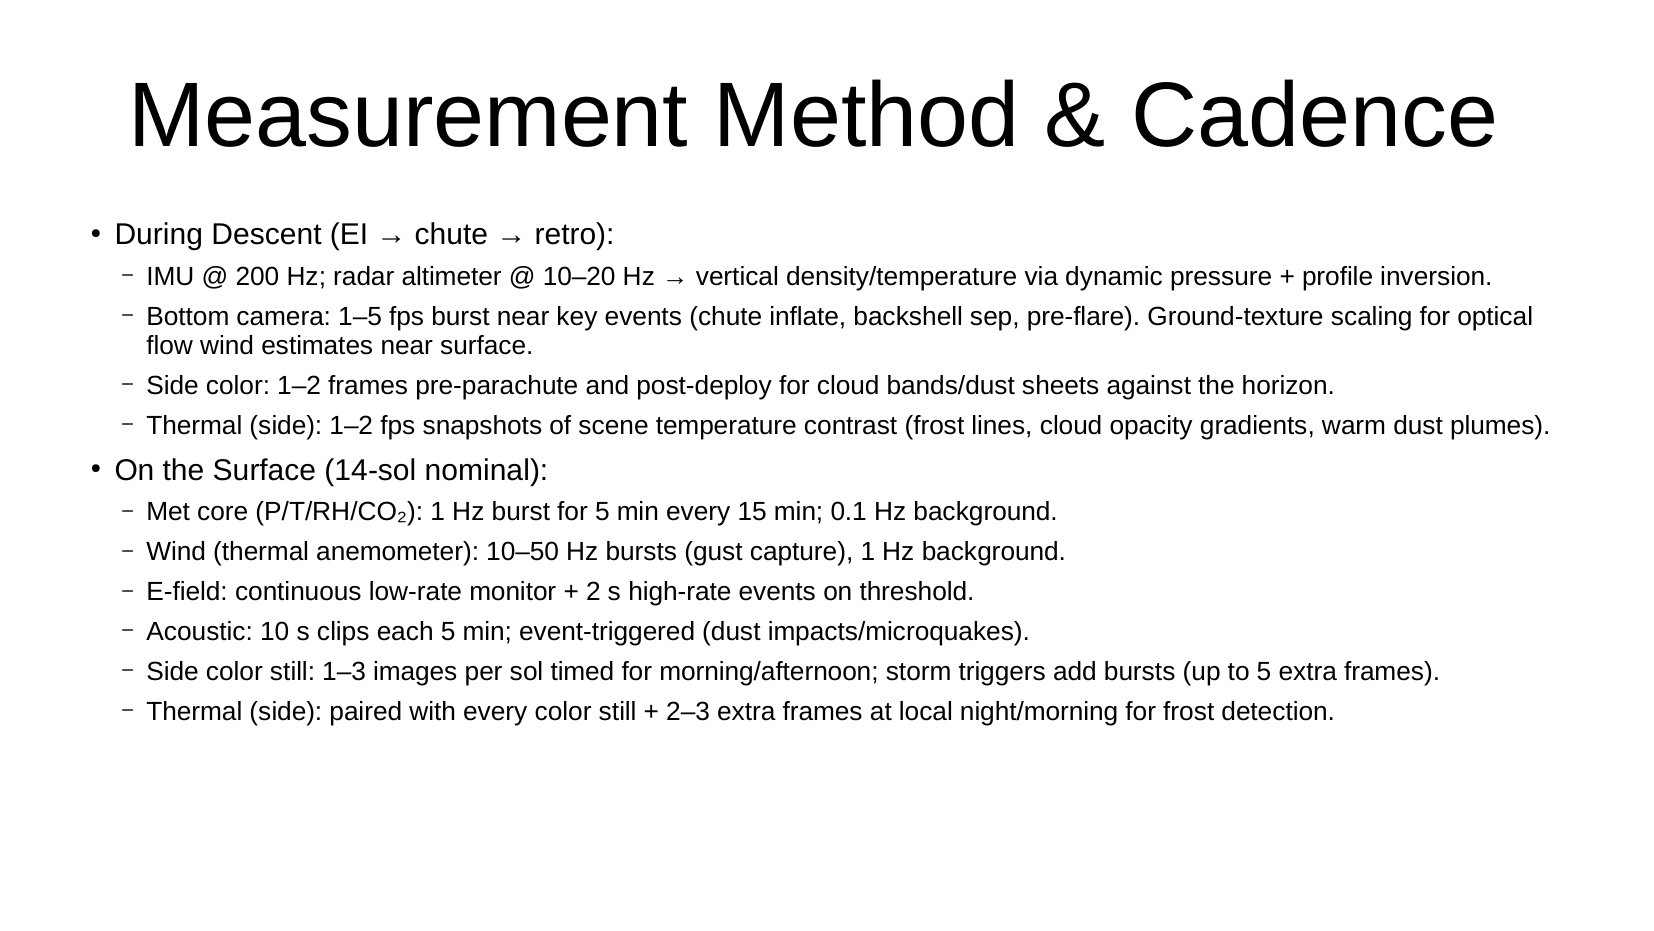

# Measurement Method & Cadence
During Descent (EI → chute → retro):
IMU @ 200 Hz; radar altimeter @ 10–20 Hz → vertical density/temperature via dynamic pressure + profile inversion.
Bottom camera: 1–5 fps burst near key events (chute inflate, backshell sep, pre-flare). Ground-texture scaling for optical flow wind estimates near surface.
Side color: 1–2 frames pre-parachute and post-deploy for cloud bands/dust sheets against the horizon.
Thermal (side): 1–2 fps snapshots of scene temperature contrast (frost lines, cloud opacity gradients, warm dust plumes).
On the Surface (14-sol nominal):
Met core (P/T/RH/CO₂): 1 Hz burst for 5 min every 15 min; 0.1 Hz background.
Wind (thermal anemometer): 10–50 Hz bursts (gust capture), 1 Hz background.
E-field: continuous low-rate monitor + 2 s high-rate events on threshold.
Acoustic: 10 s clips each 5 min; event-triggered (dust impacts/microquakes).
Side color still: 1–3 images per sol timed for morning/afternoon; storm triggers add bursts (up to 5 extra frames).
Thermal (side): paired with every color still + 2–3 extra frames at local night/morning for frost detection.